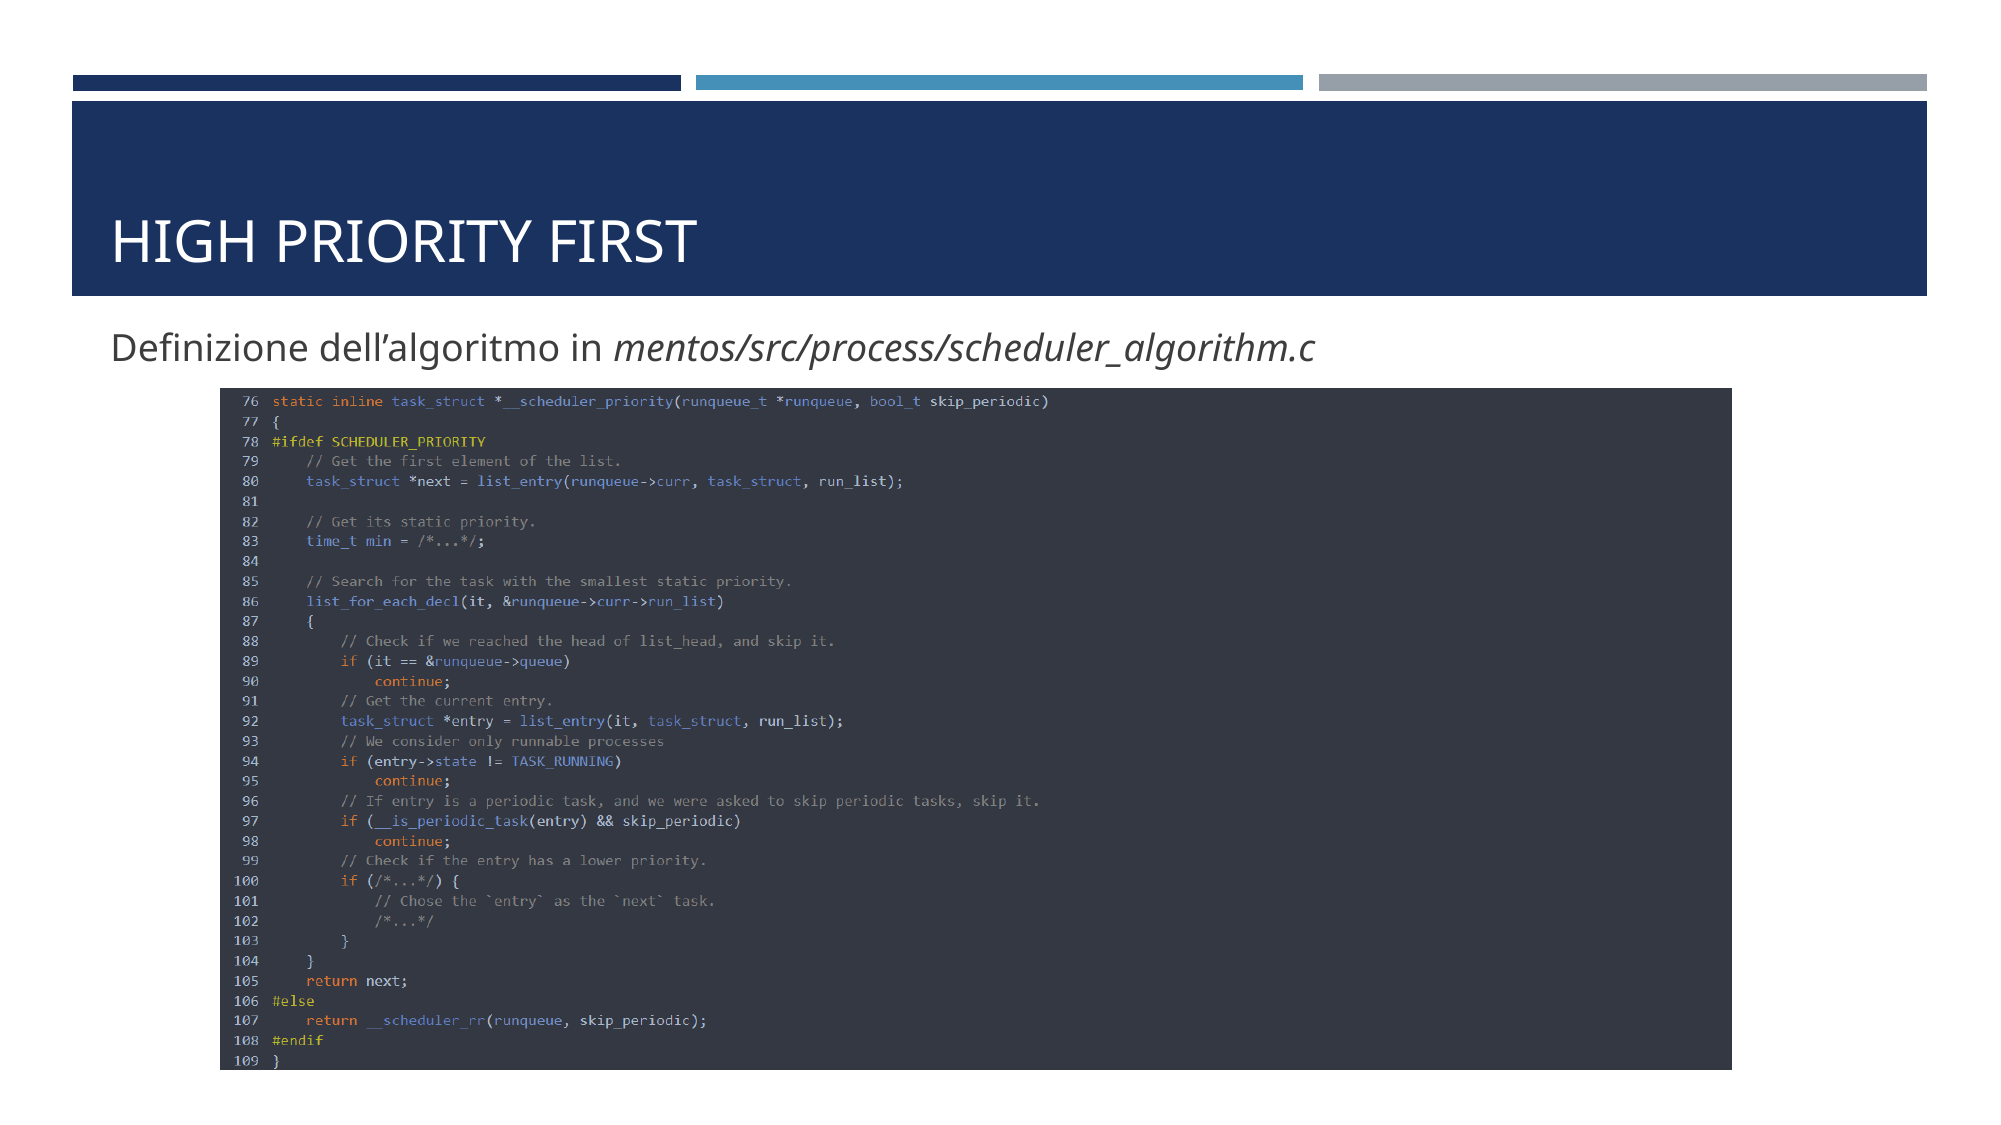

# High priority first
Definizione dell’algoritmo in mentos/src/process/scheduler_algorithm.c